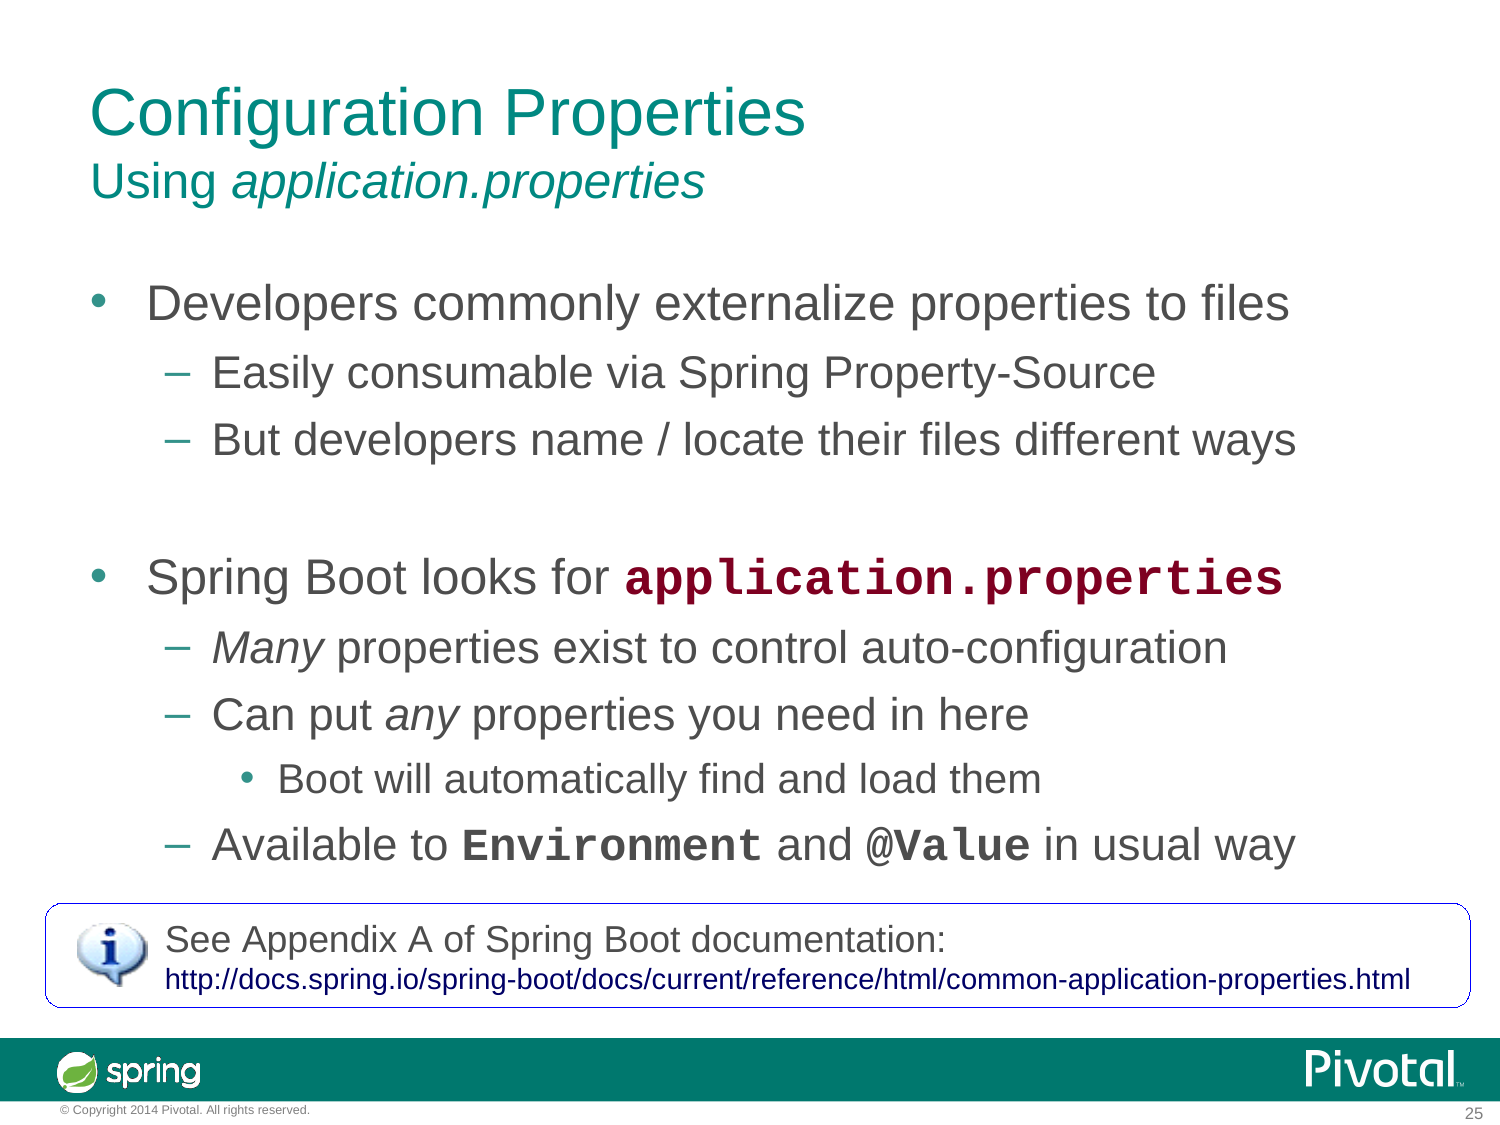

# Configuration Properties Using application.properties
Developers commonly externalize properties to files
Easily consumable via Spring Property-Source
But developers name / locate their files different ways
Spring Boot looks for application.properties
Many properties exist to control auto-configuration
Can put any properties you need in here
Boot will automatically find and load them
Available to Environment and @Value in usual way
See Appendix A of Spring Boot documentation:
http://docs.spring.io/spring-boot/docs/current/reference/html/common-application-properties.html